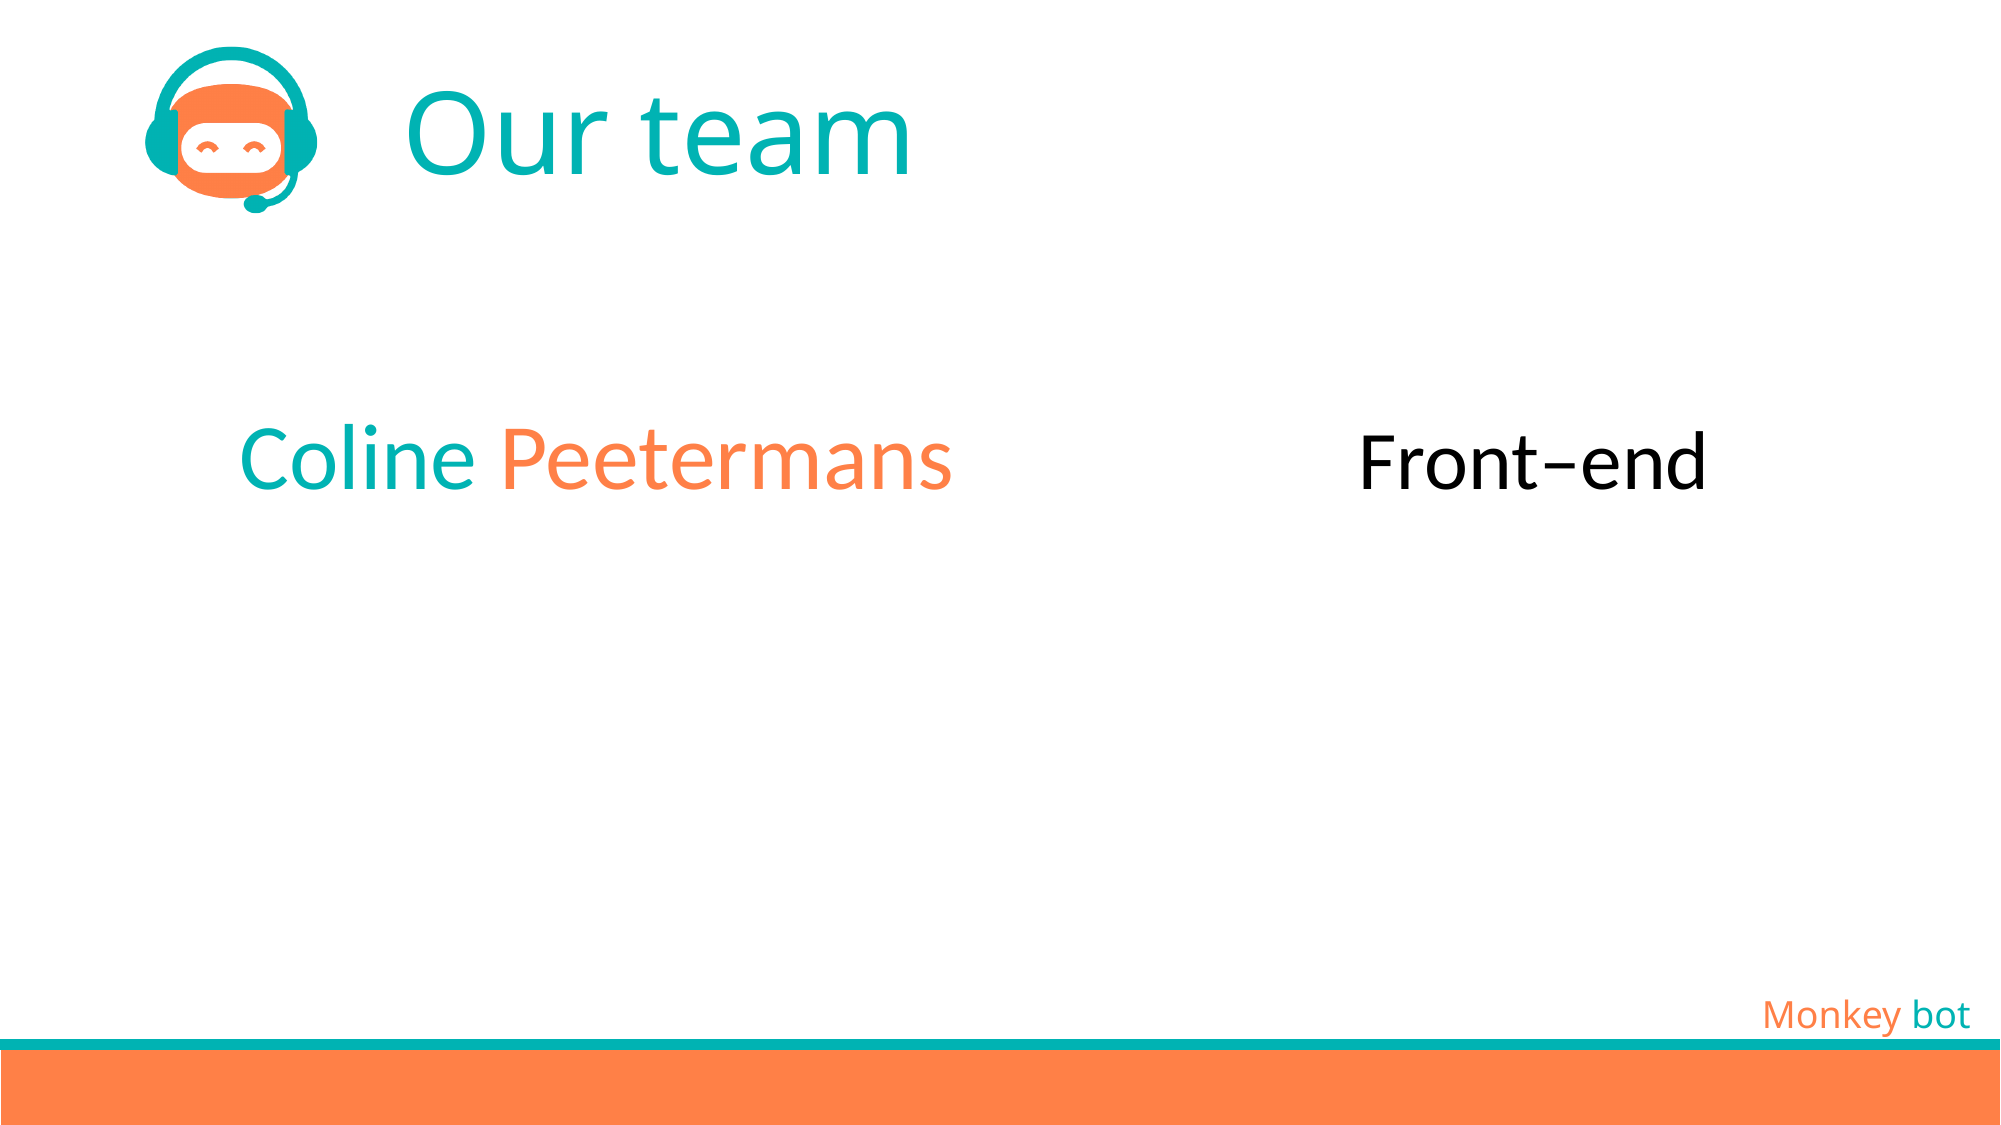

Our team
Coline Peetermans Front–end
Monkey bot